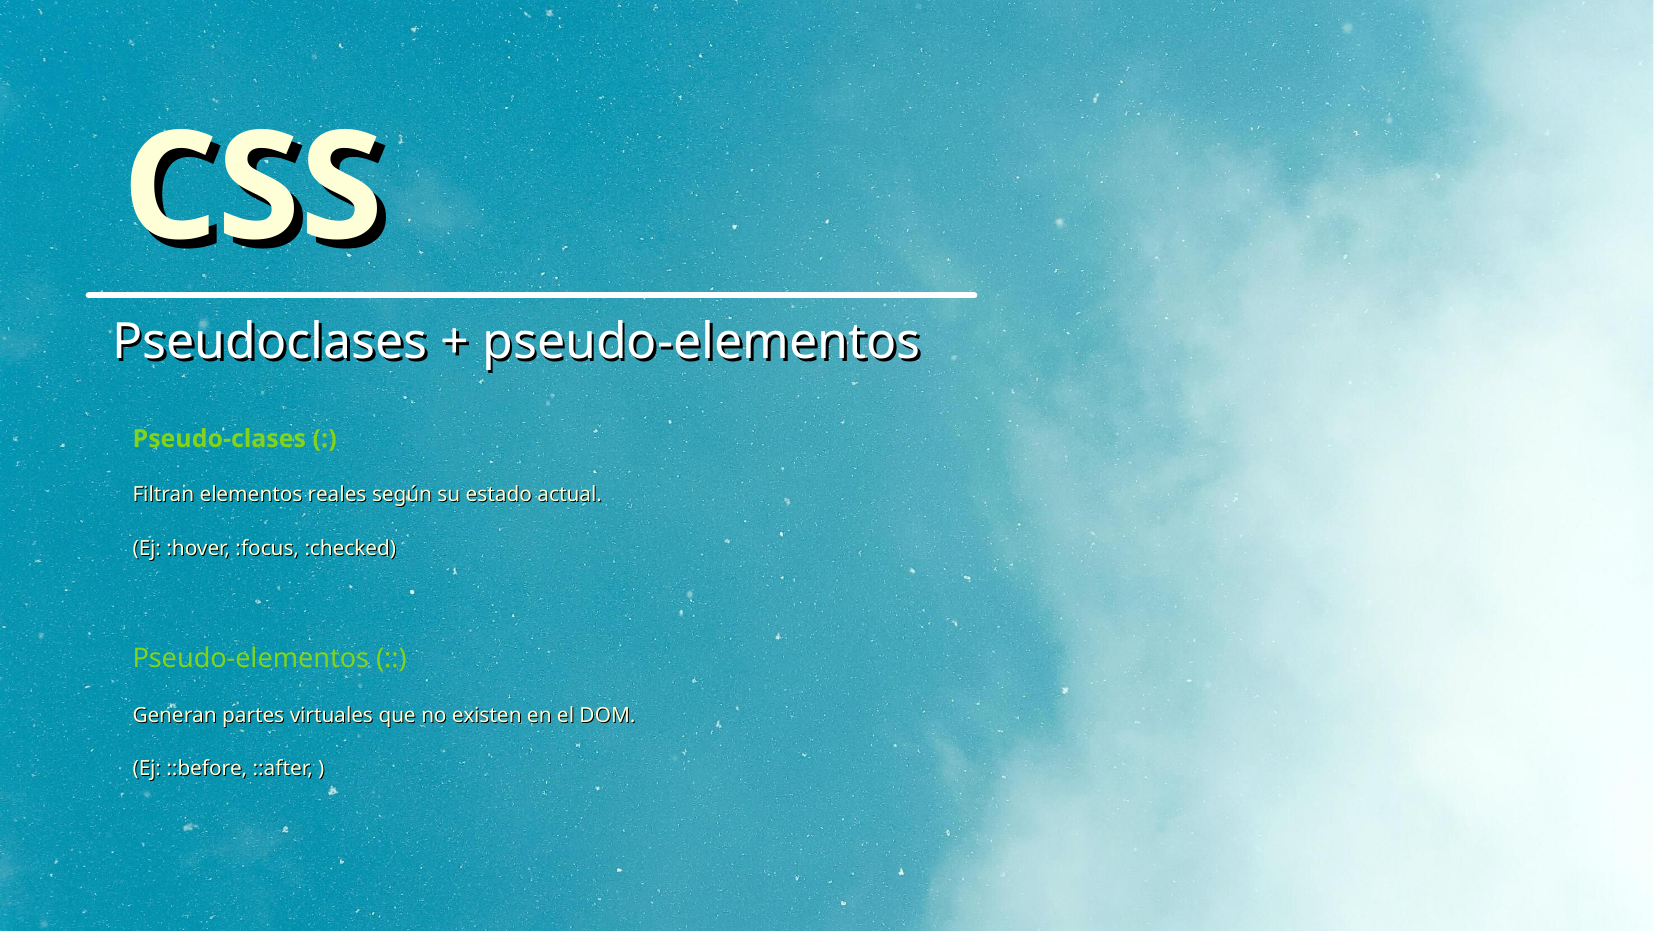

# CSS
Pseudoclases + pseudo-elementos
Pseudo-clases (:)
Filtran elementos reales según su estado actual.
(Ej: :hover, :focus, :checked)
Pseudo-elementos (::)
Generan partes virtuales que no existen en el DOM.
(Ej: ::before, ::after, )